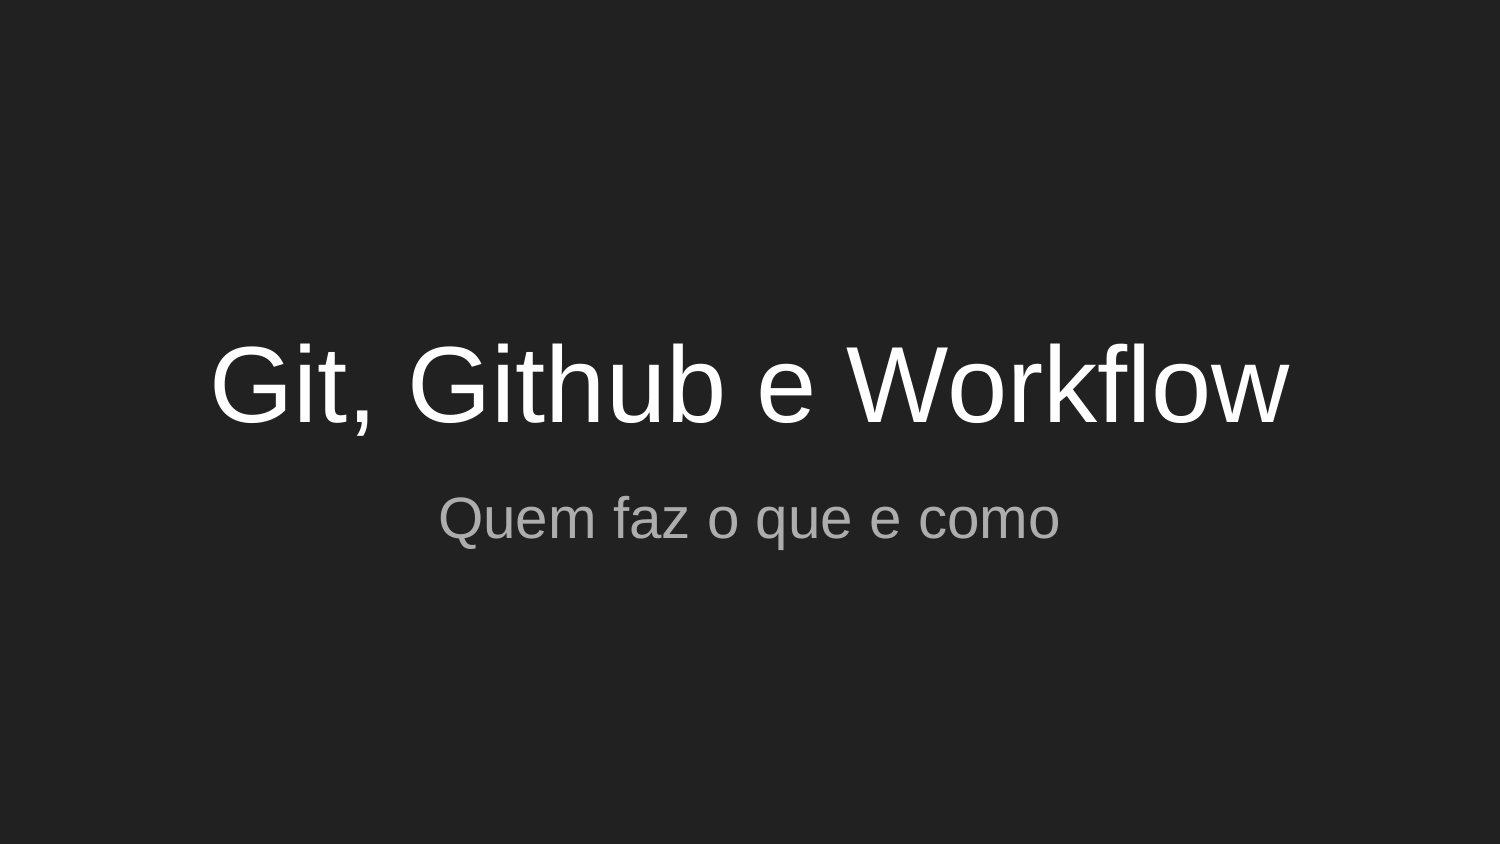

# Git, Github e Workflow
Quem faz o que e como